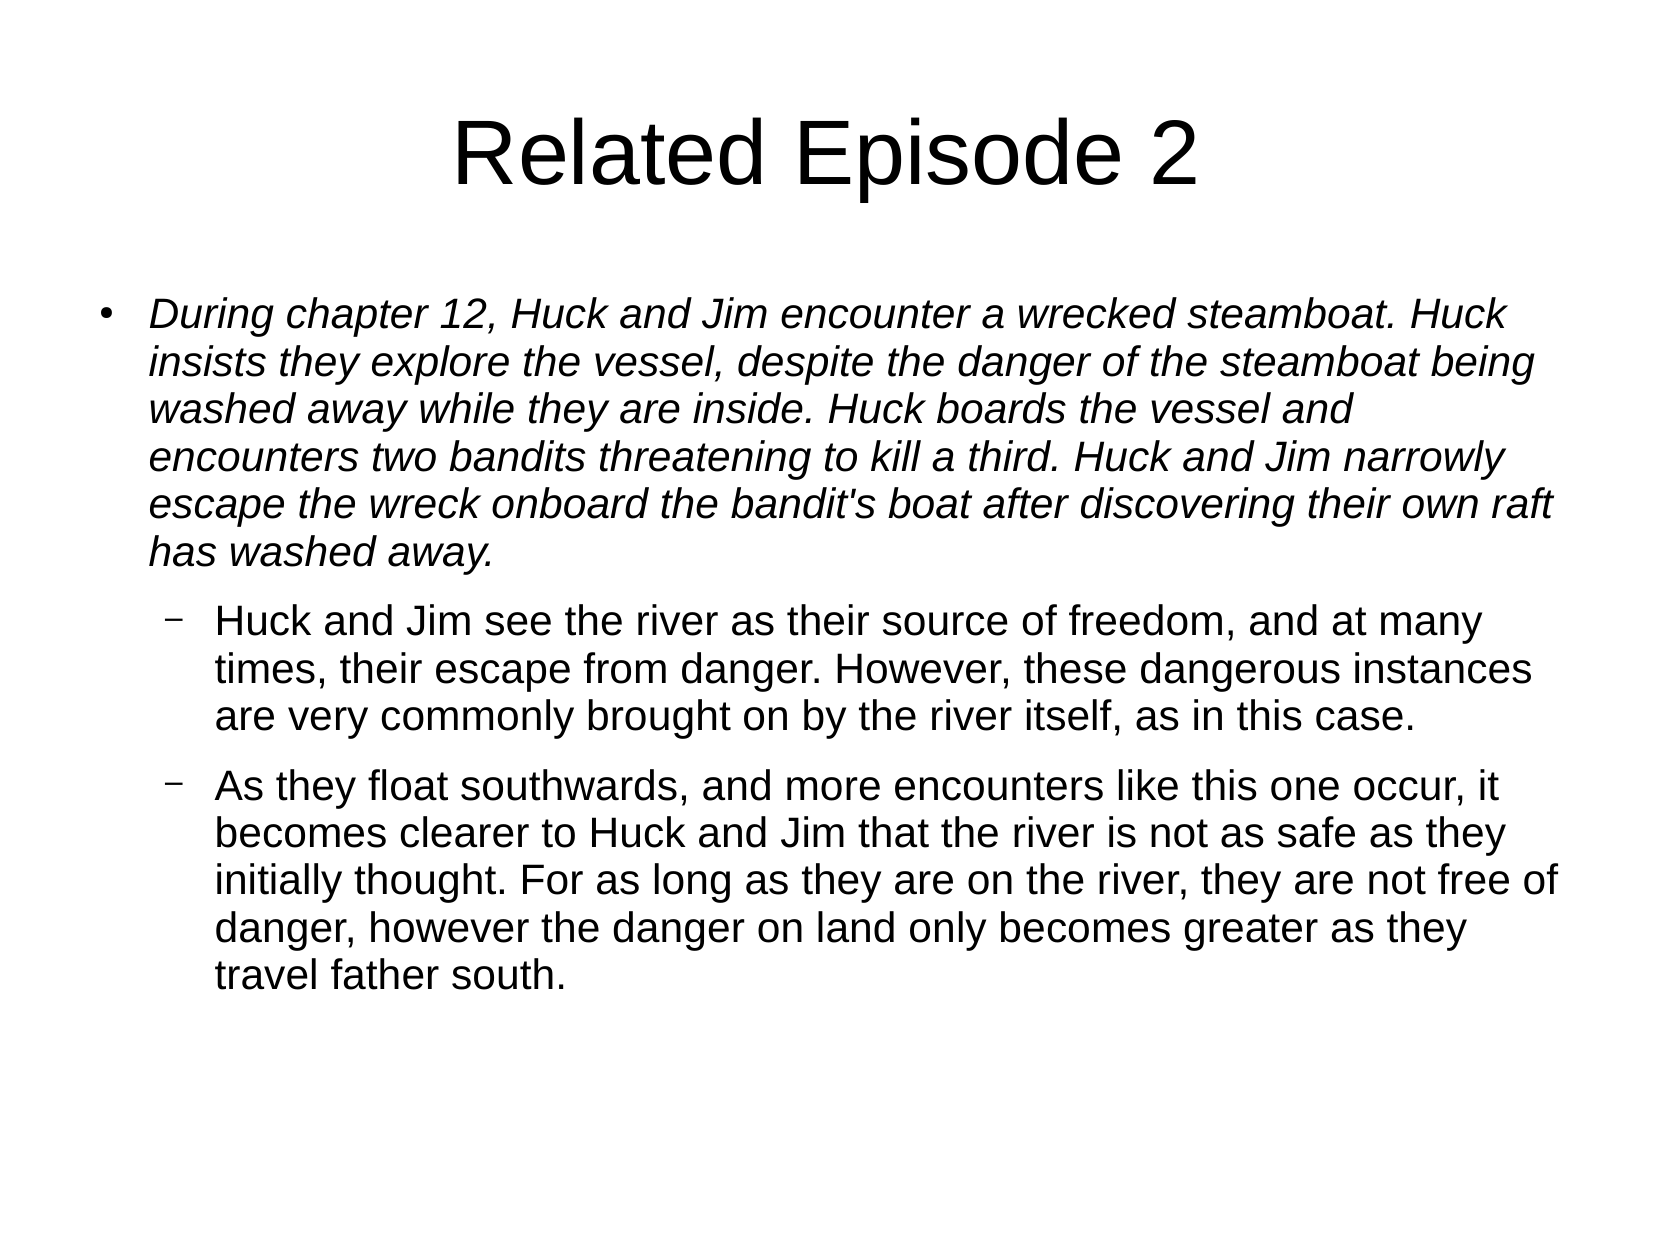

# Related Episode 2
During chapter 12, Huck and Jim encounter a wrecked steamboat. Huck insists they explore the vessel, despite the danger of the steamboat being washed away while they are inside. Huck boards the vessel and encounters two bandits threatening to kill a third. Huck and Jim narrowly escape the wreck onboard the bandit's boat after discovering their own raft has washed away.
Huck and Jim see the river as their source of freedom, and at many times, their escape from danger. However, these dangerous instances are very commonly brought on by the river itself, as in this case.
As they float southwards, and more encounters like this one occur, it becomes clearer to Huck and Jim that the river is not as safe as they initially thought. For as long as they are on the river, they are not free of danger, however the danger on land only becomes greater as they travel father south.